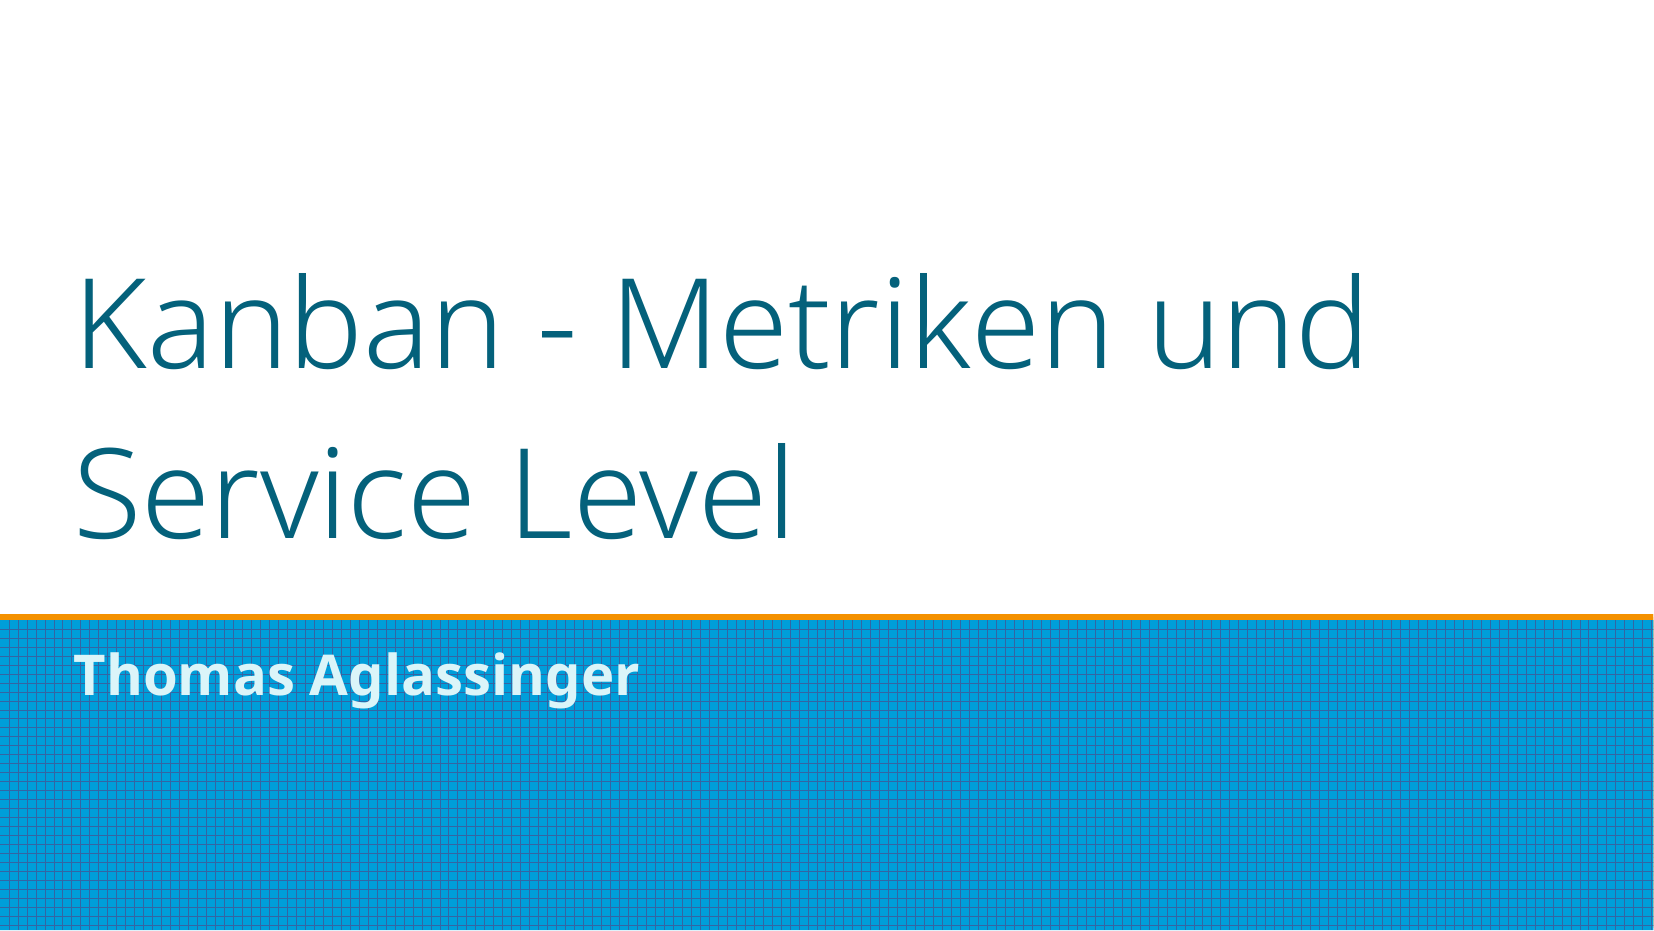

# Kanban - Metriken und Service Level
Thomas Aglassinger